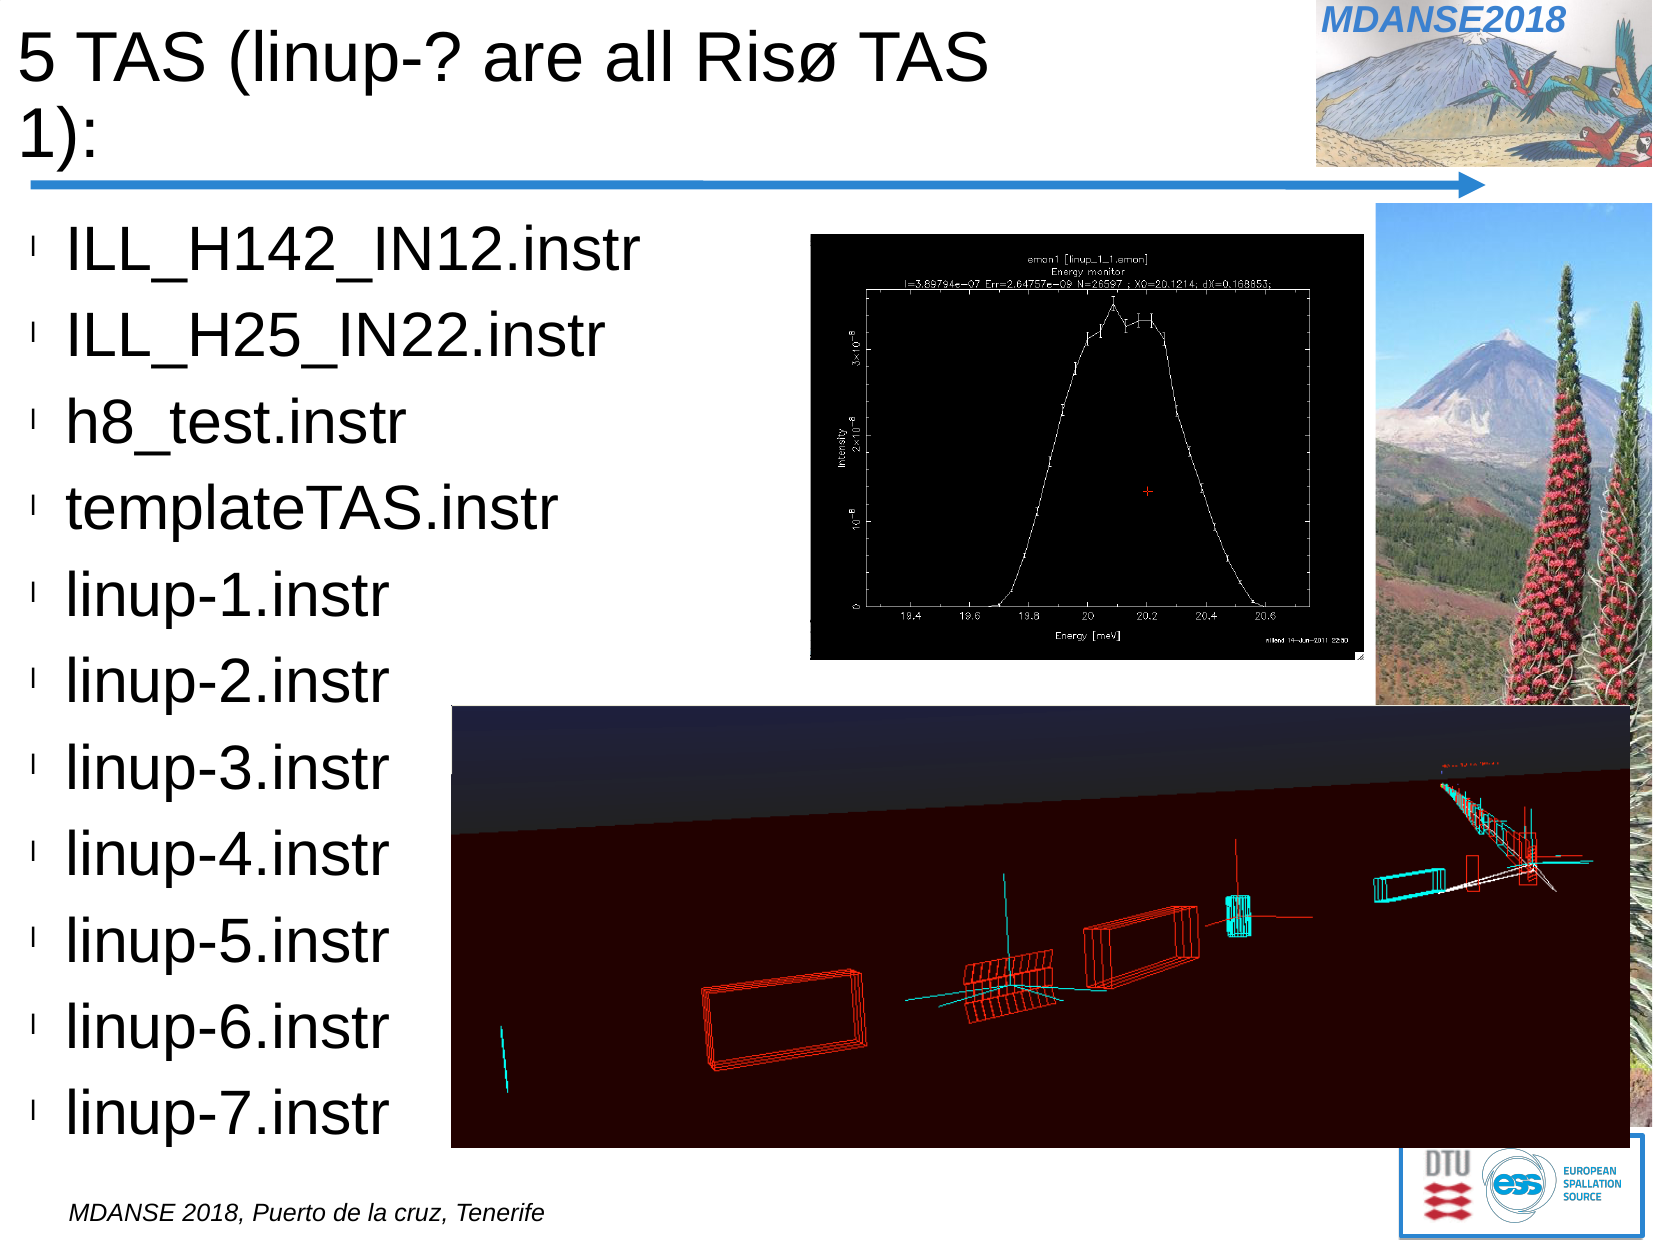

# 5 TAS (linup-? are all Risø TAS 1):
ILL_H142_IN12.instr
ILL_H25_IN22.instr
h8_test.instr
templateTAS.instr
linup-1.instr
linup-2.instr
linup-3.instr
linup-4.instr
linup-5.instr
linup-6.instr
linup-7.instr